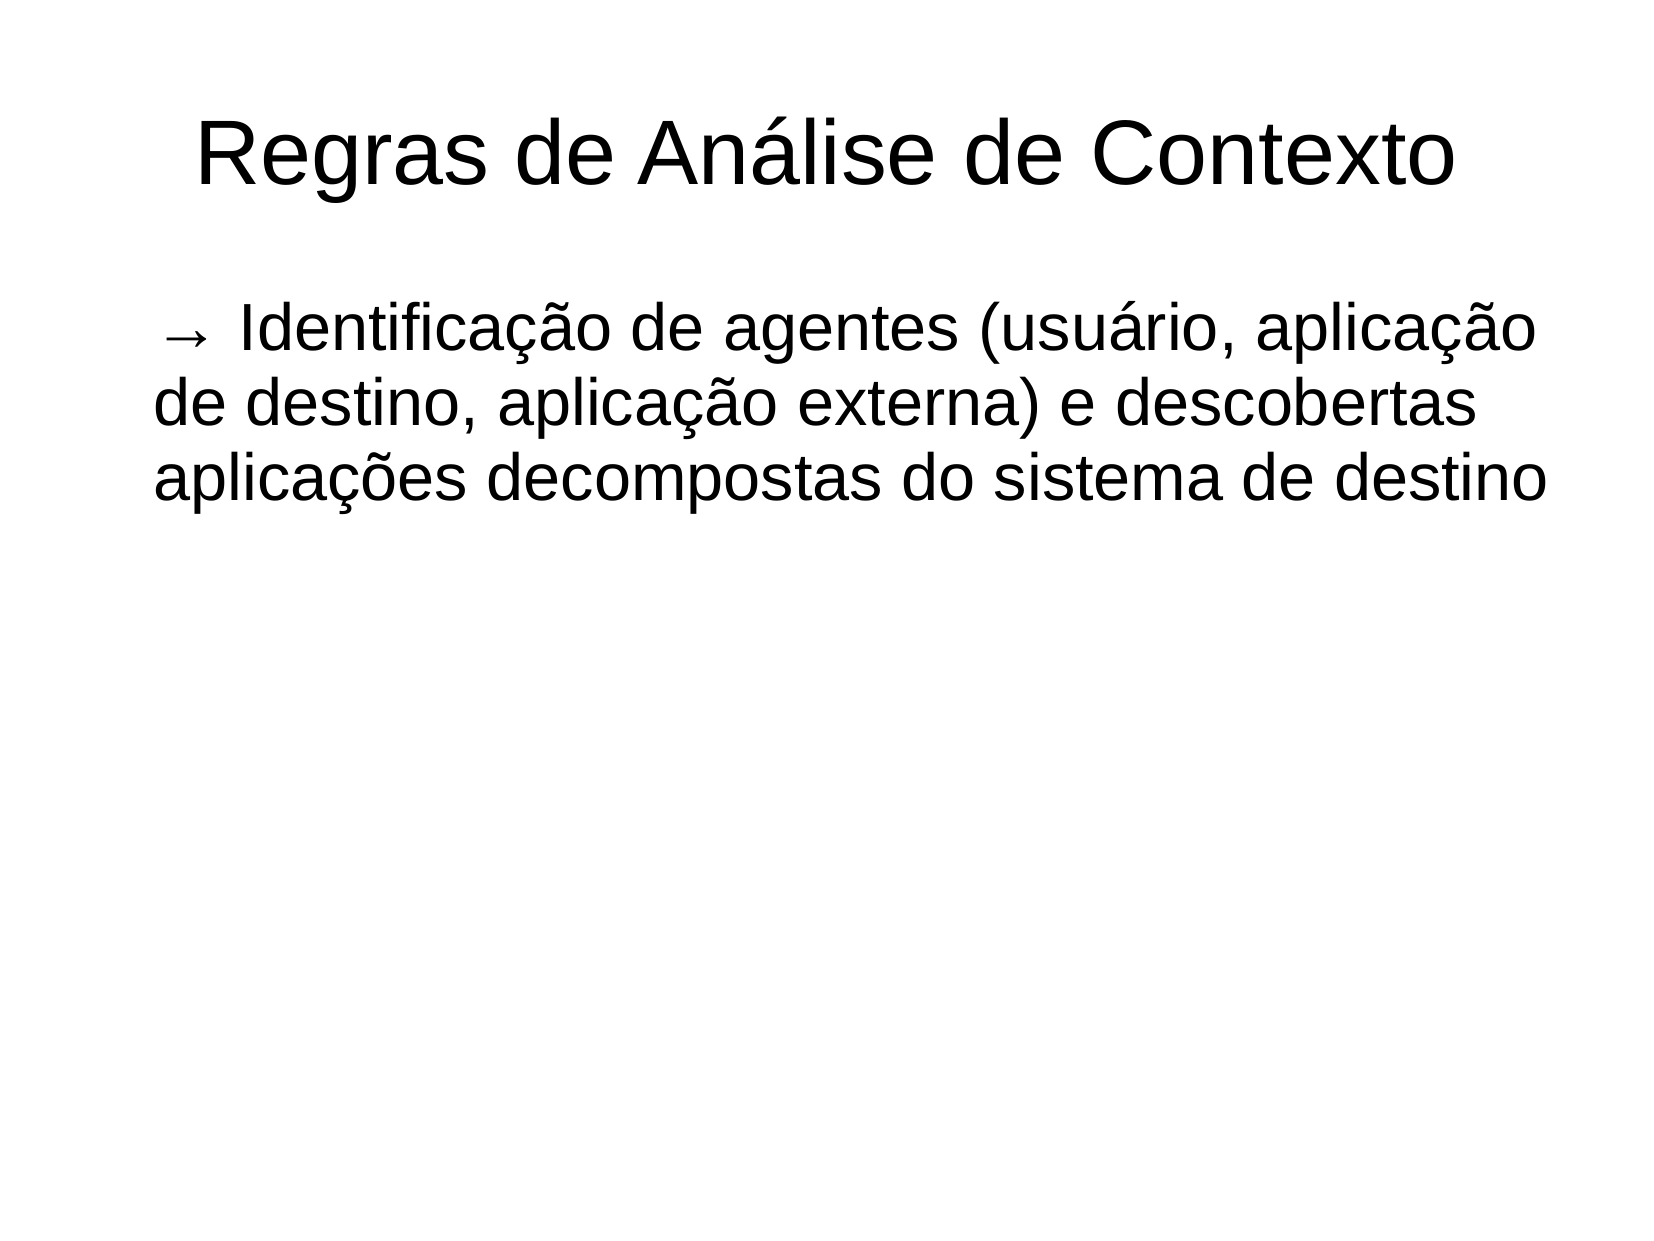

# Regras de Análise de Contexto
→ Identificação de agentes (usuário, aplicação de destino, aplicação externa) e descobertas aplicações decompostas do sistema de destino